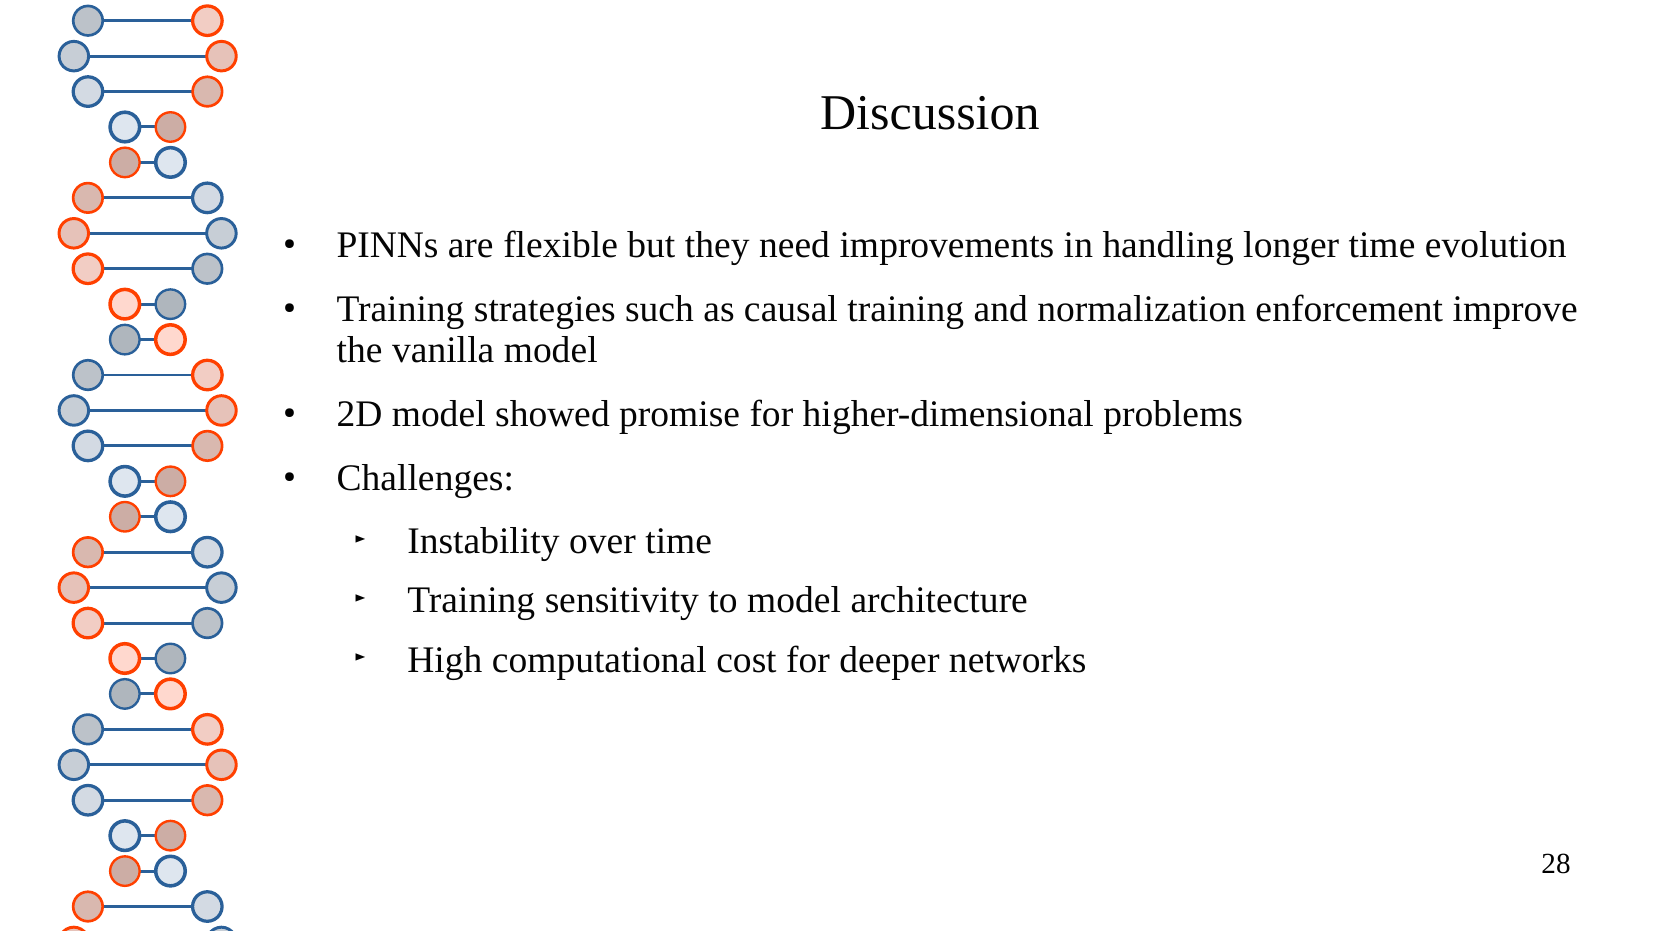

# Discussion
PINNs are flexible but they need improvements in handling longer time evolution
Training strategies such as causal training and normalization enforcement improve the vanilla model
2D model showed promise for higher-dimensional problems
Challenges:
Instability over time
Training sensitivity to model architecture
High computational cost for deeper networks
28